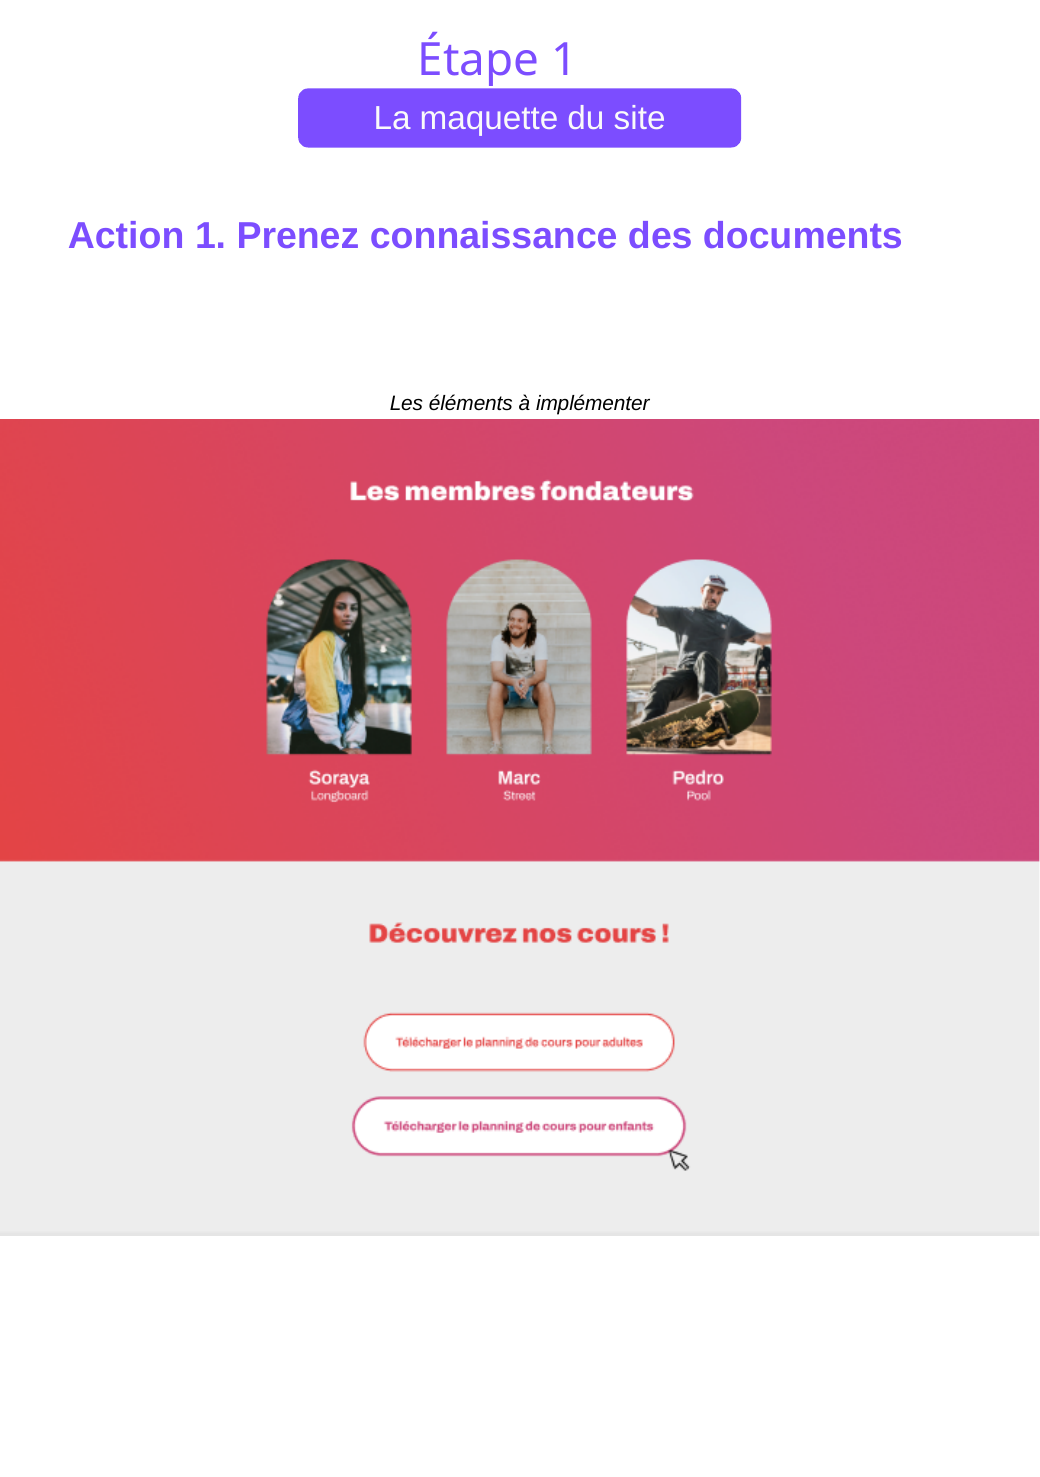

# Étape 1
La maquette du site
Action 1. Prenez connaissance des documents
Les éléments à implémenter